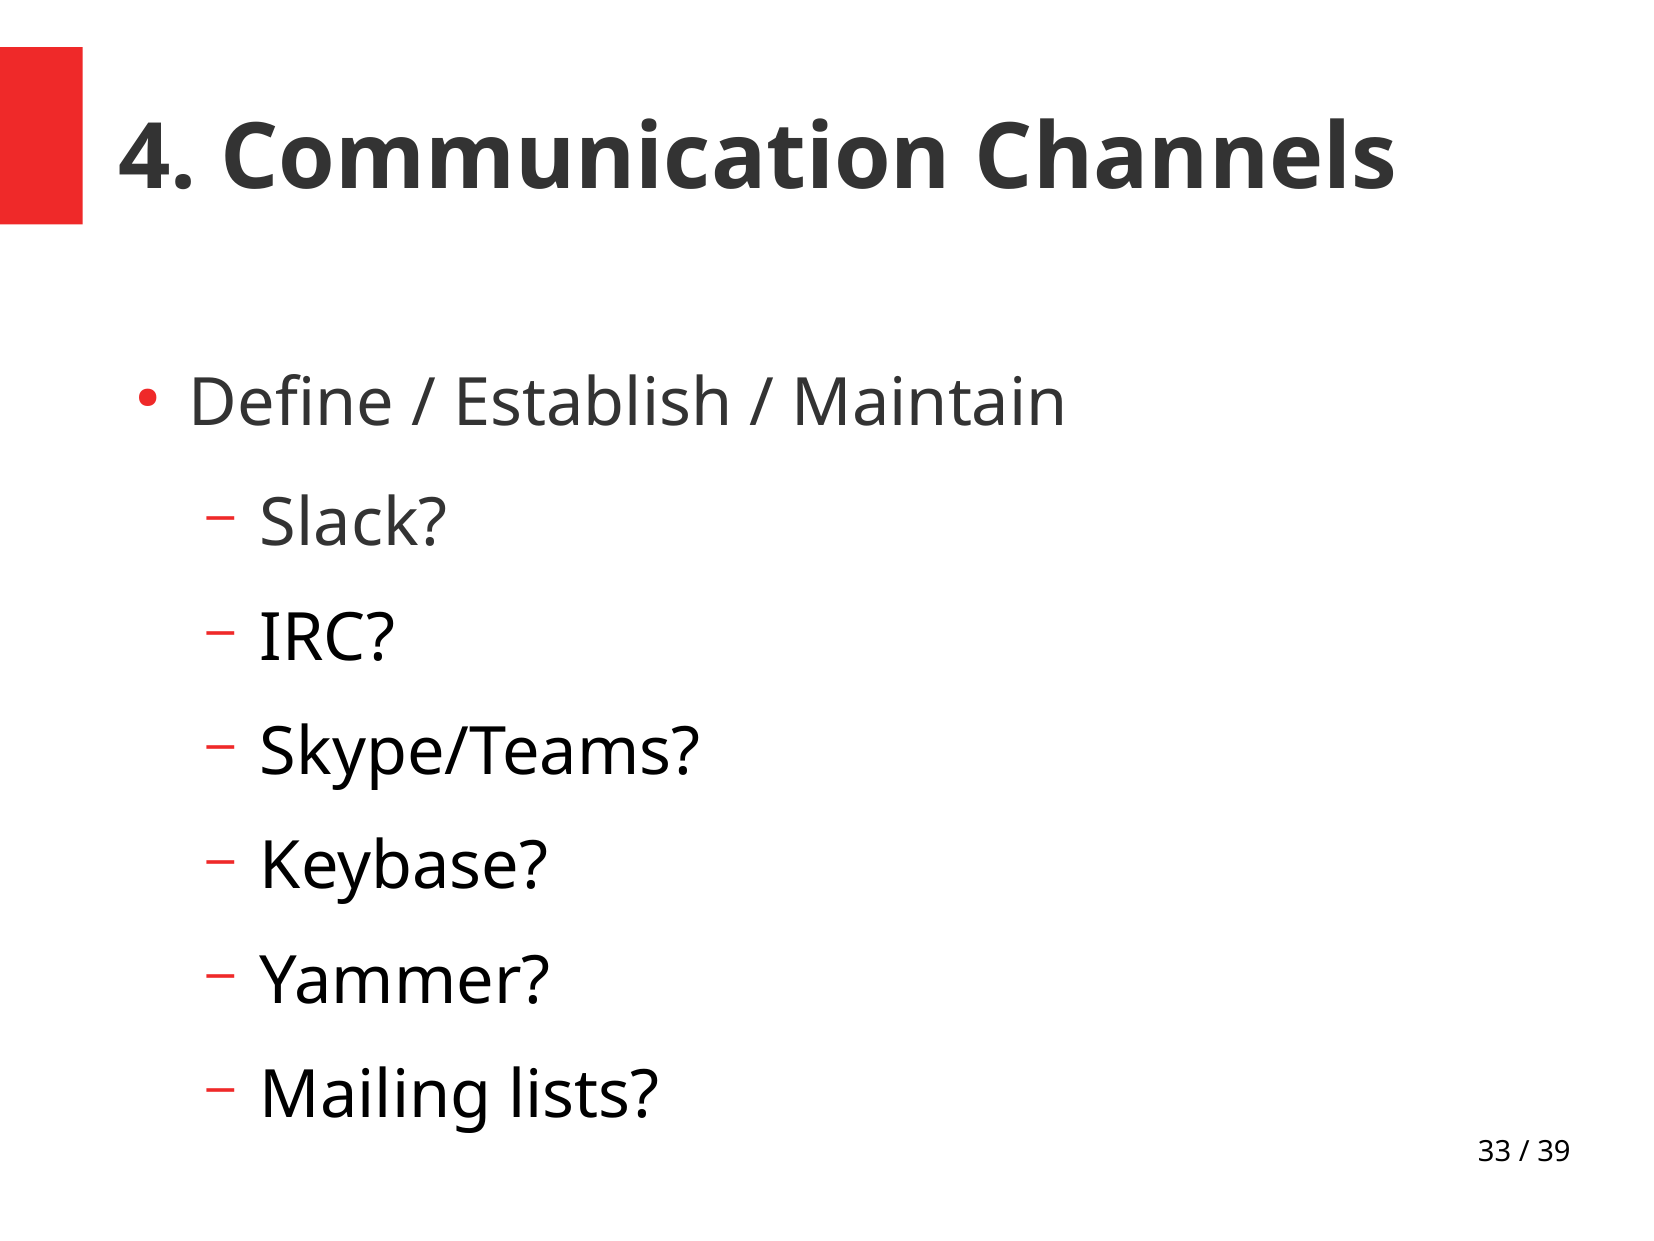

# 4. Communication Channels
Define / Establish / Maintain
Slack?
IRC?
Skype/Teams?
Keybase?
Yammer?
Mailing lists?
33